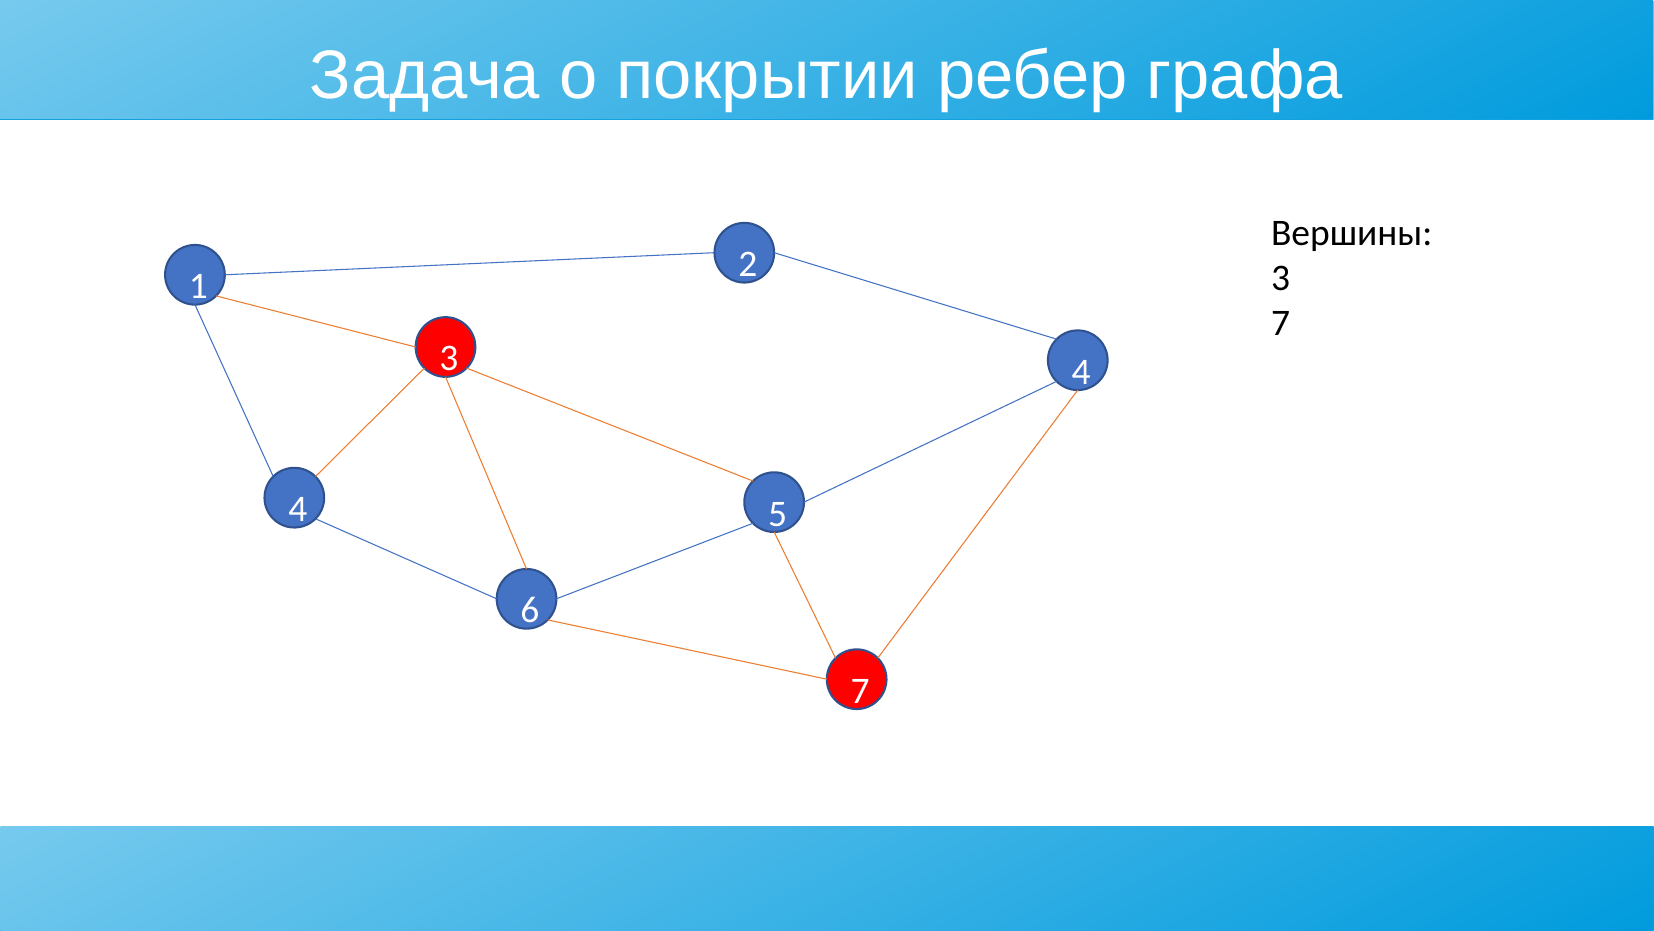

# Задача о покрытии ребер графа
Вершины:
3
7
2
1
3
4
4
5
6
7